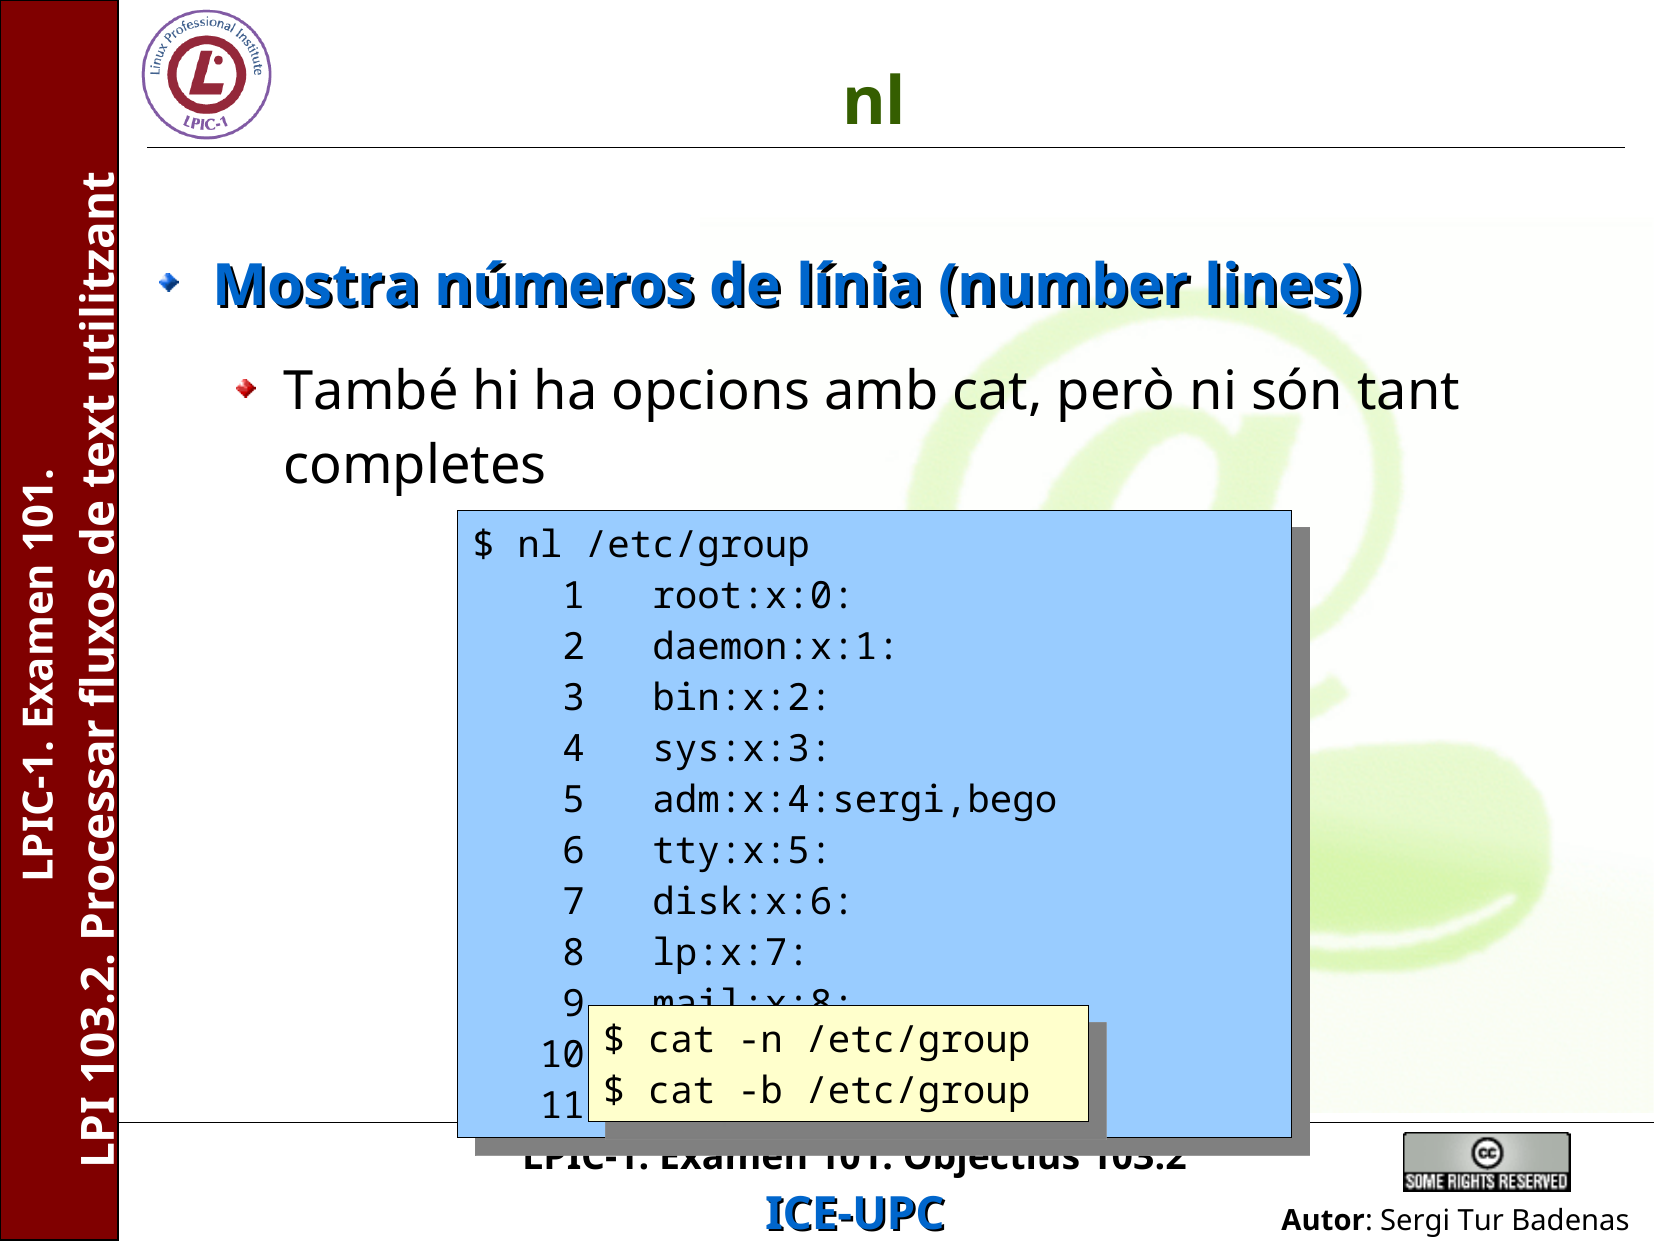

# nl
Mostra números de línia (number lines)
També hi ha opcions amb cat, però ni són tant completes
$ nl /etc/group
 1 root:x:0:
 2 daemon:x:1:
 3 bin:x:2:
 4 sys:x:3:
 5 adm:x:4:sergi,bego
 6 tty:x:5:
 7 disk:x:6:
 8 lp:x:7:
 9 mail:x:8:
 10 news:x:9:
 11 uucp:x:10:
$ cat -n /etc/group
$ cat -b /etc/group